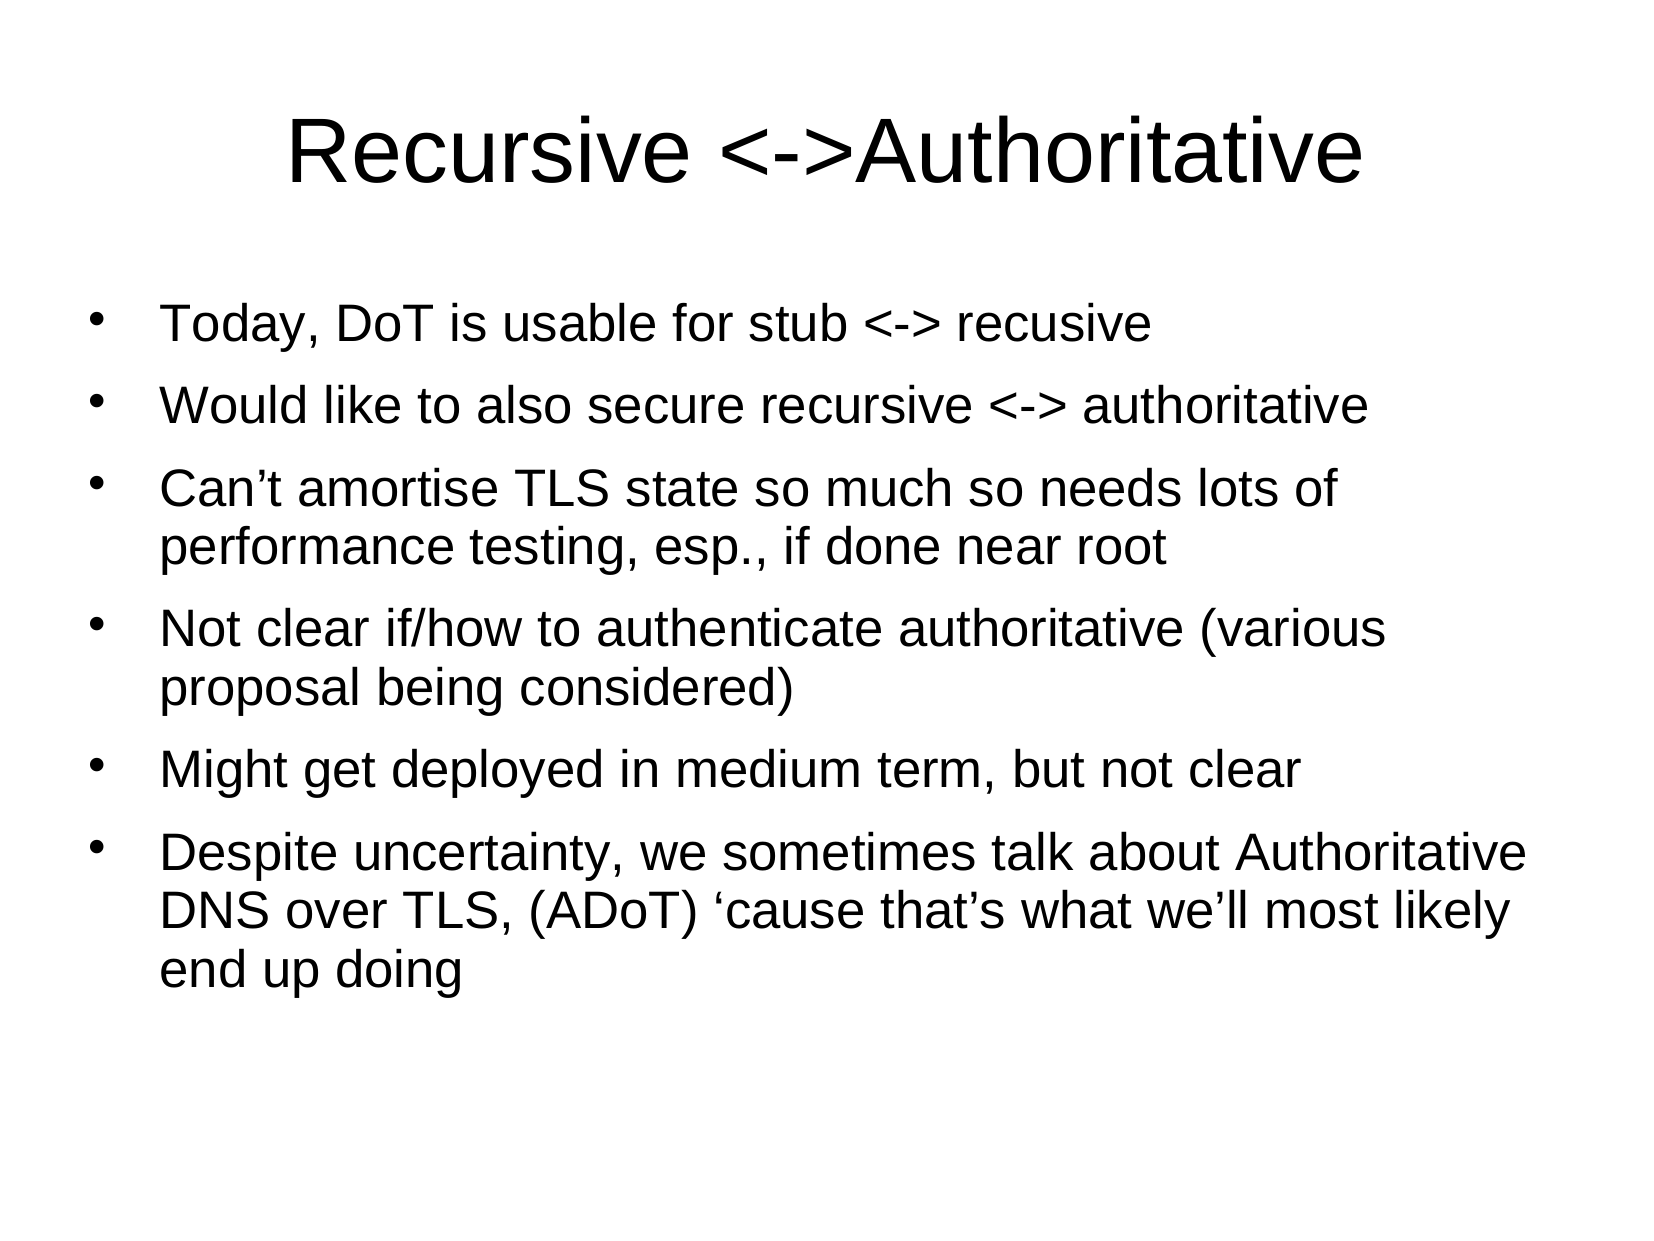

# Recursive <->Authoritative
Today, DoT is usable for stub <-> recusive
Would like to also secure recursive <-> authoritative
Can’t amortise TLS state so much so needs lots of performance testing, esp., if done near root
Not clear if/how to authenticate authoritative (various proposal being considered)
Might get deployed in medium term, but not clear
Despite uncertainty, we sometimes talk about Authoritative DNS over TLS, (ADoT) ‘cause that’s what we’ll most likely end up doing